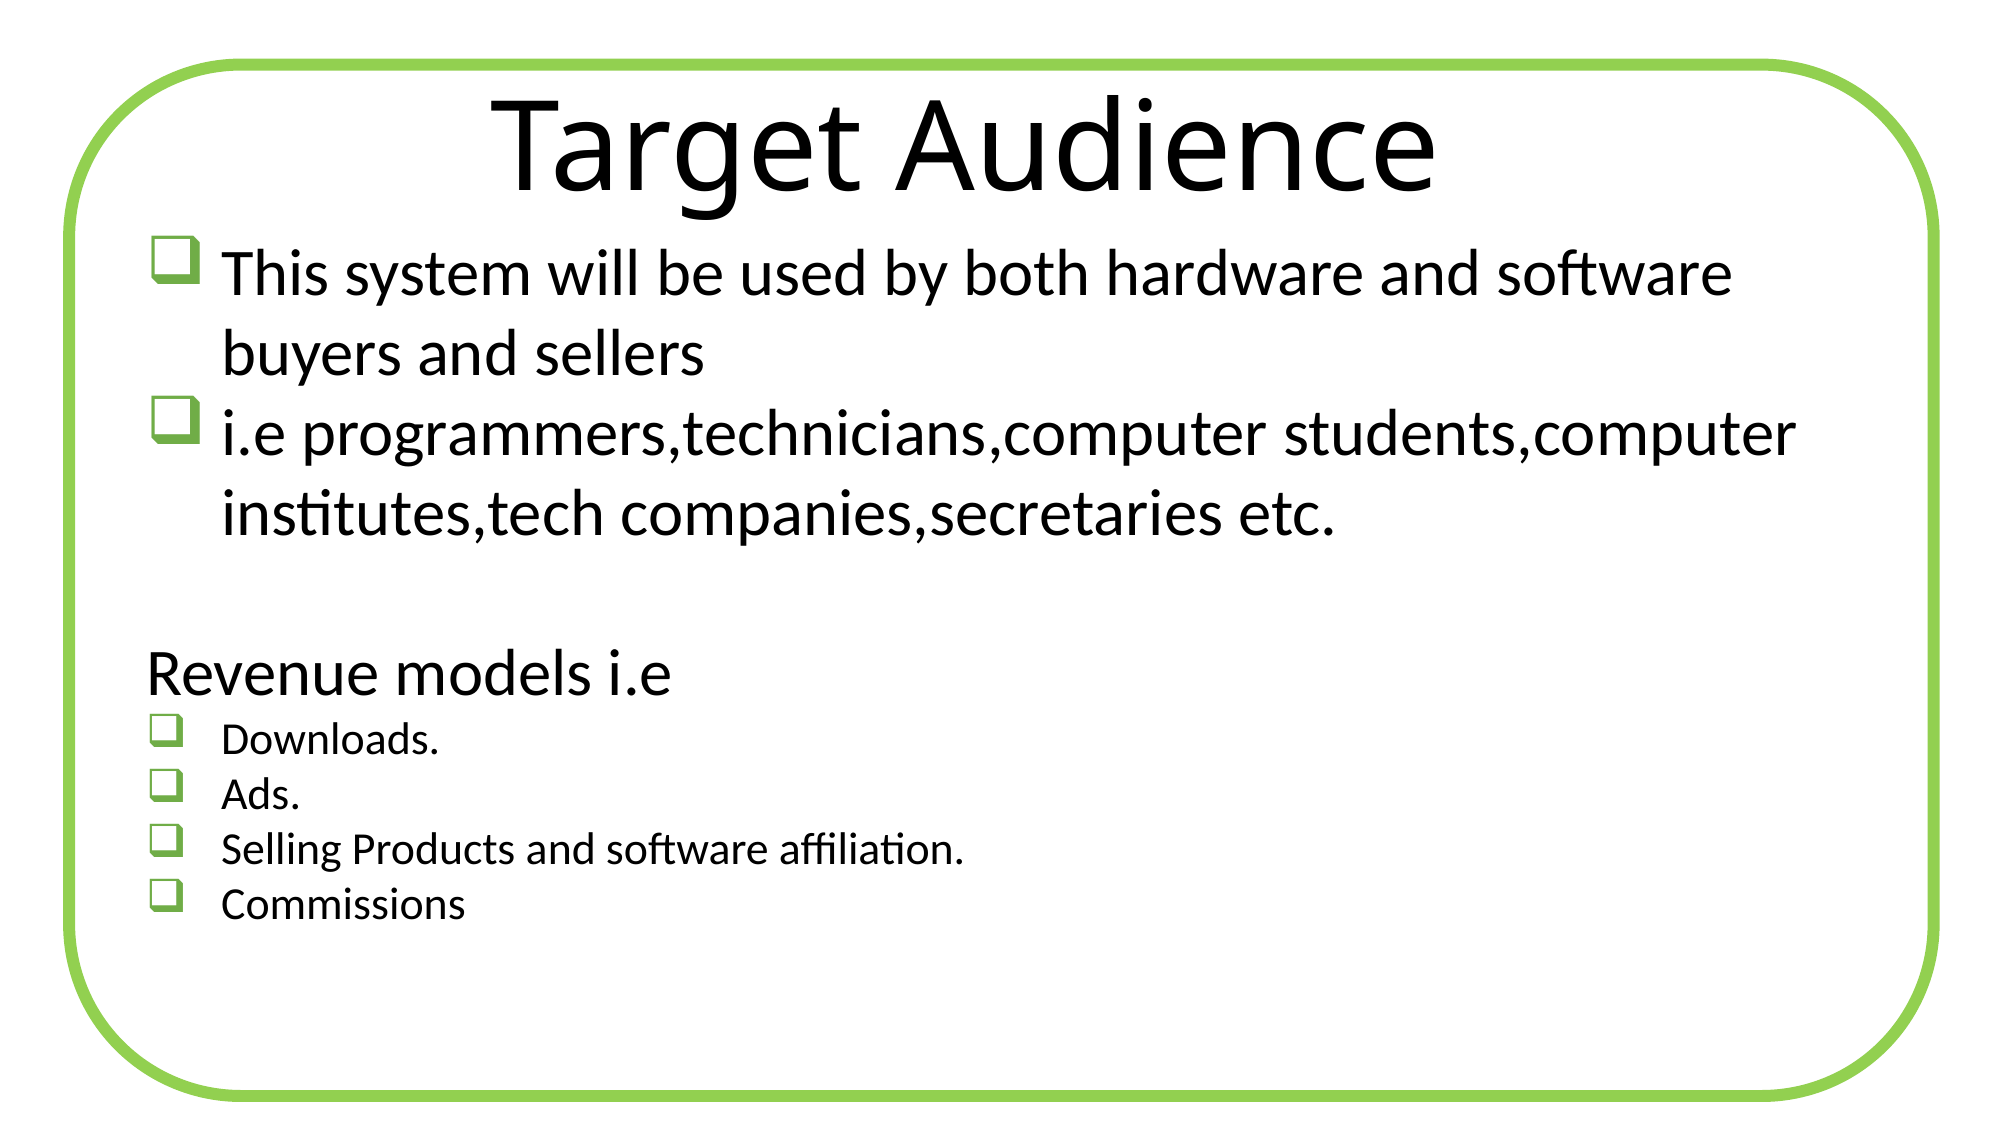

Target Audience
This system will be used by both hardware and software buyers and sellers
i.e programmers,technicians,computer students,computer institutes,tech companies,secretaries etc.
Revenue models i.e
Downloads.
Ads.
Selling Products and software affiliation.
Commissions